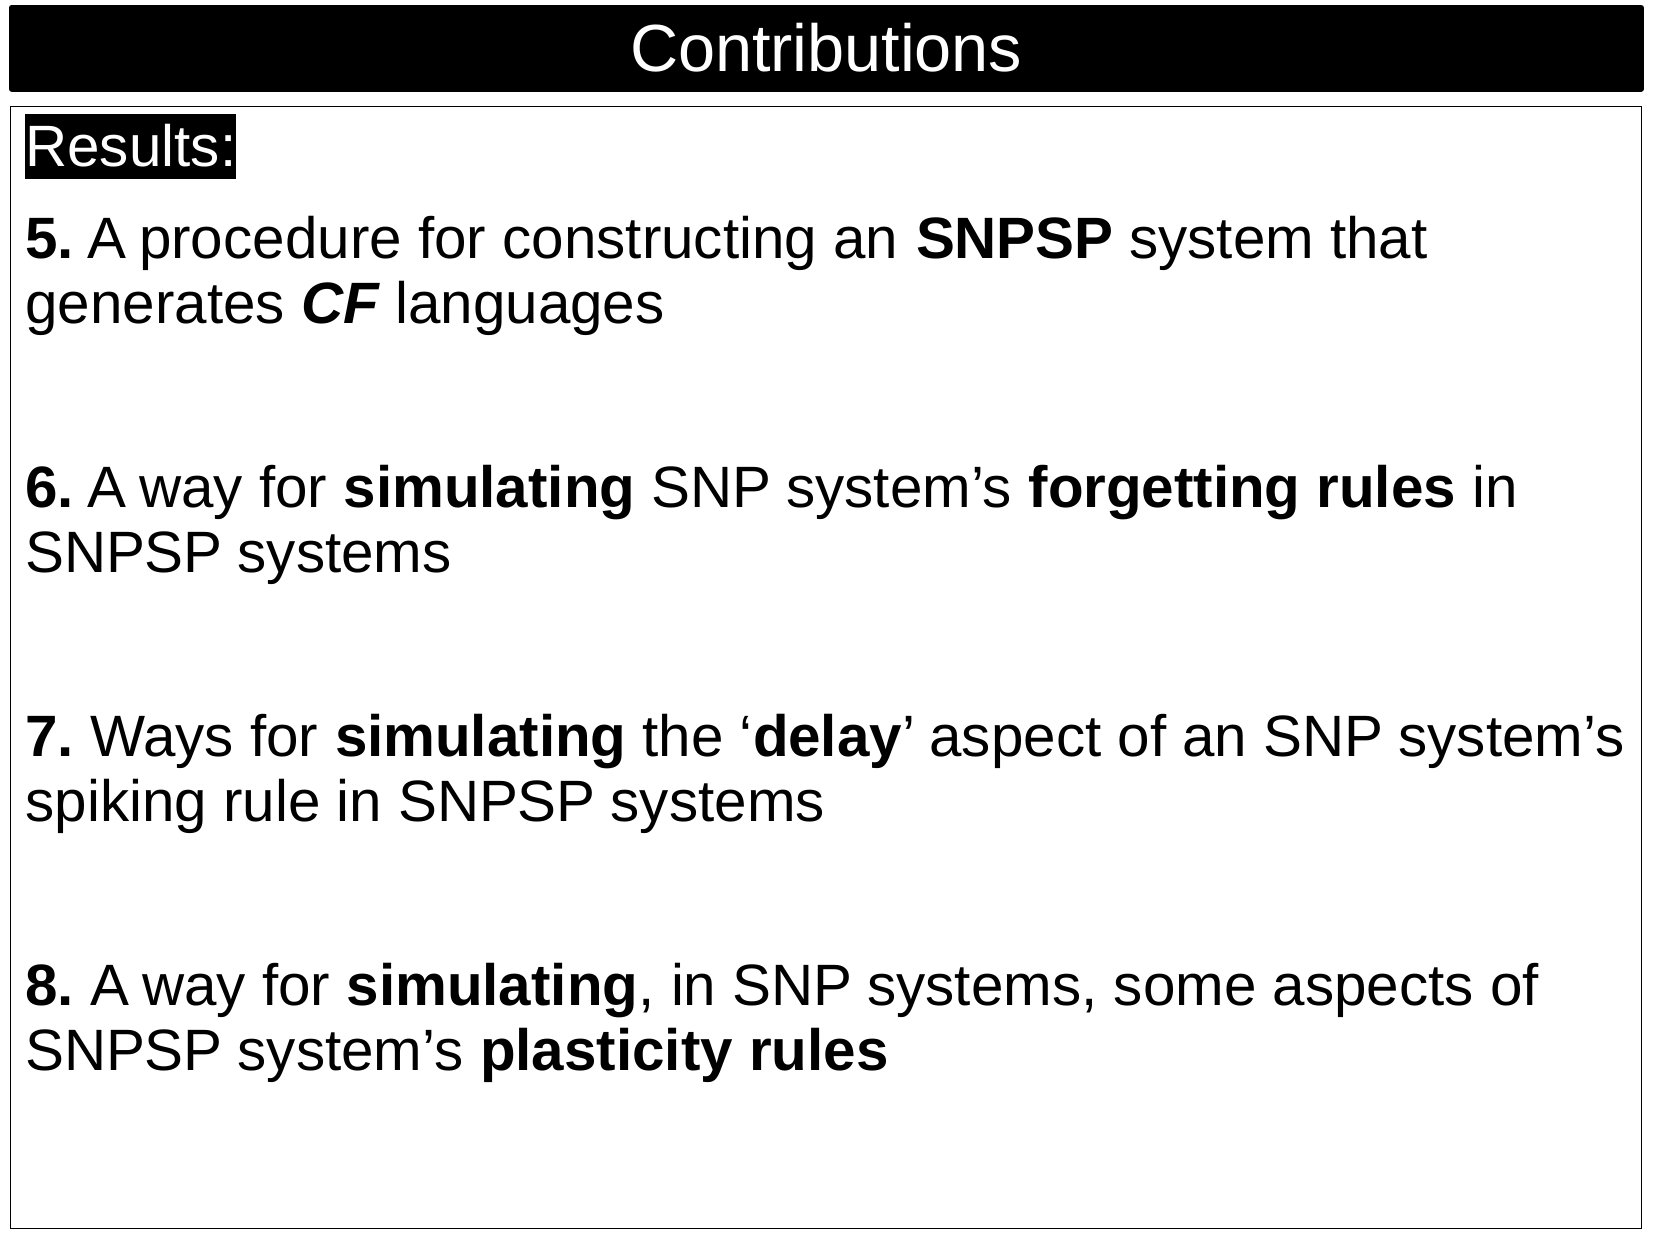

# Contributions
Results:
5. A procedure for constructing an SNPSP system that generates CF languages
6. A way for simulating SNP system’s forgetting rules in SNPSP systems
7. Ways for simulating the ‘delay’ aspect of an SNP system’s spiking rule in SNPSP systems
8. A way for simulating, in SNP systems, some aspects of SNPSP system’s plasticity rules